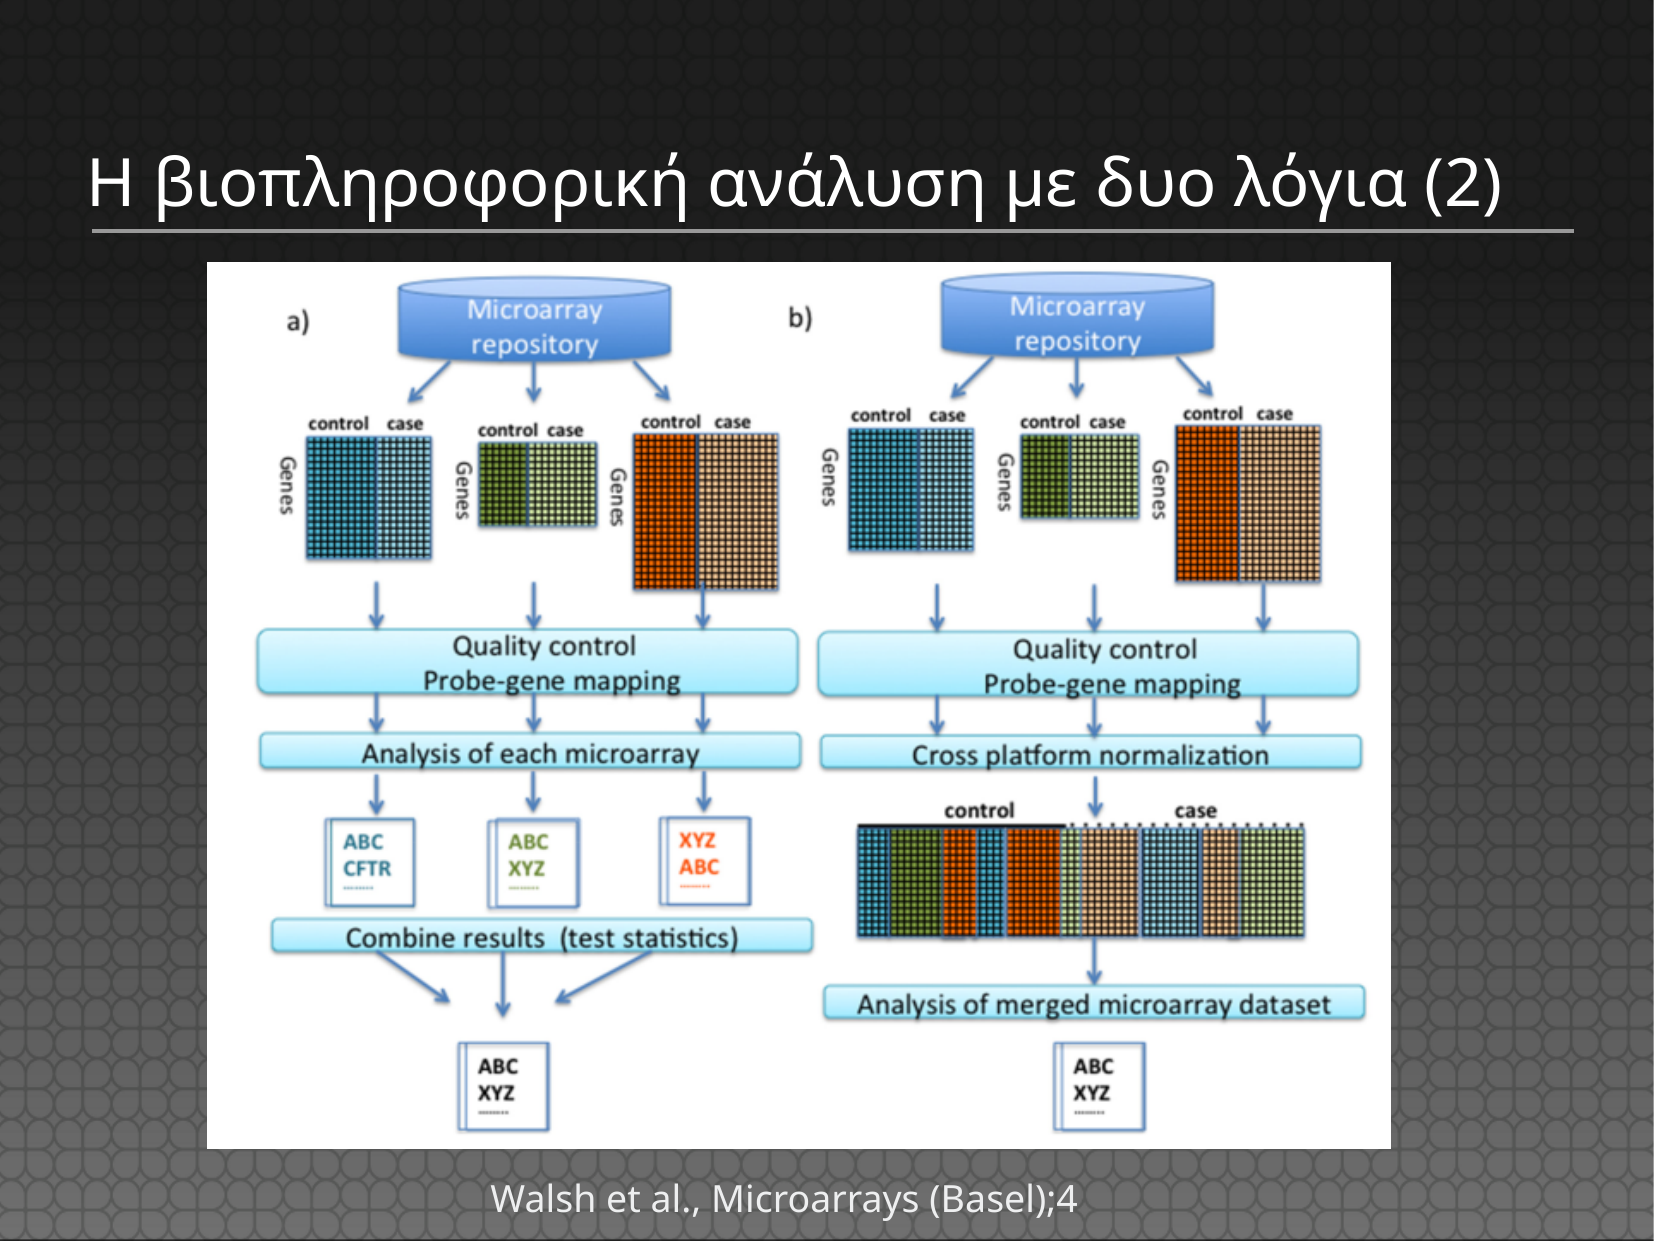

# Η βιοπληροφορική ανάλυση με δυο λόγια (2)
Walsh et al., Microarrays (Basel);4